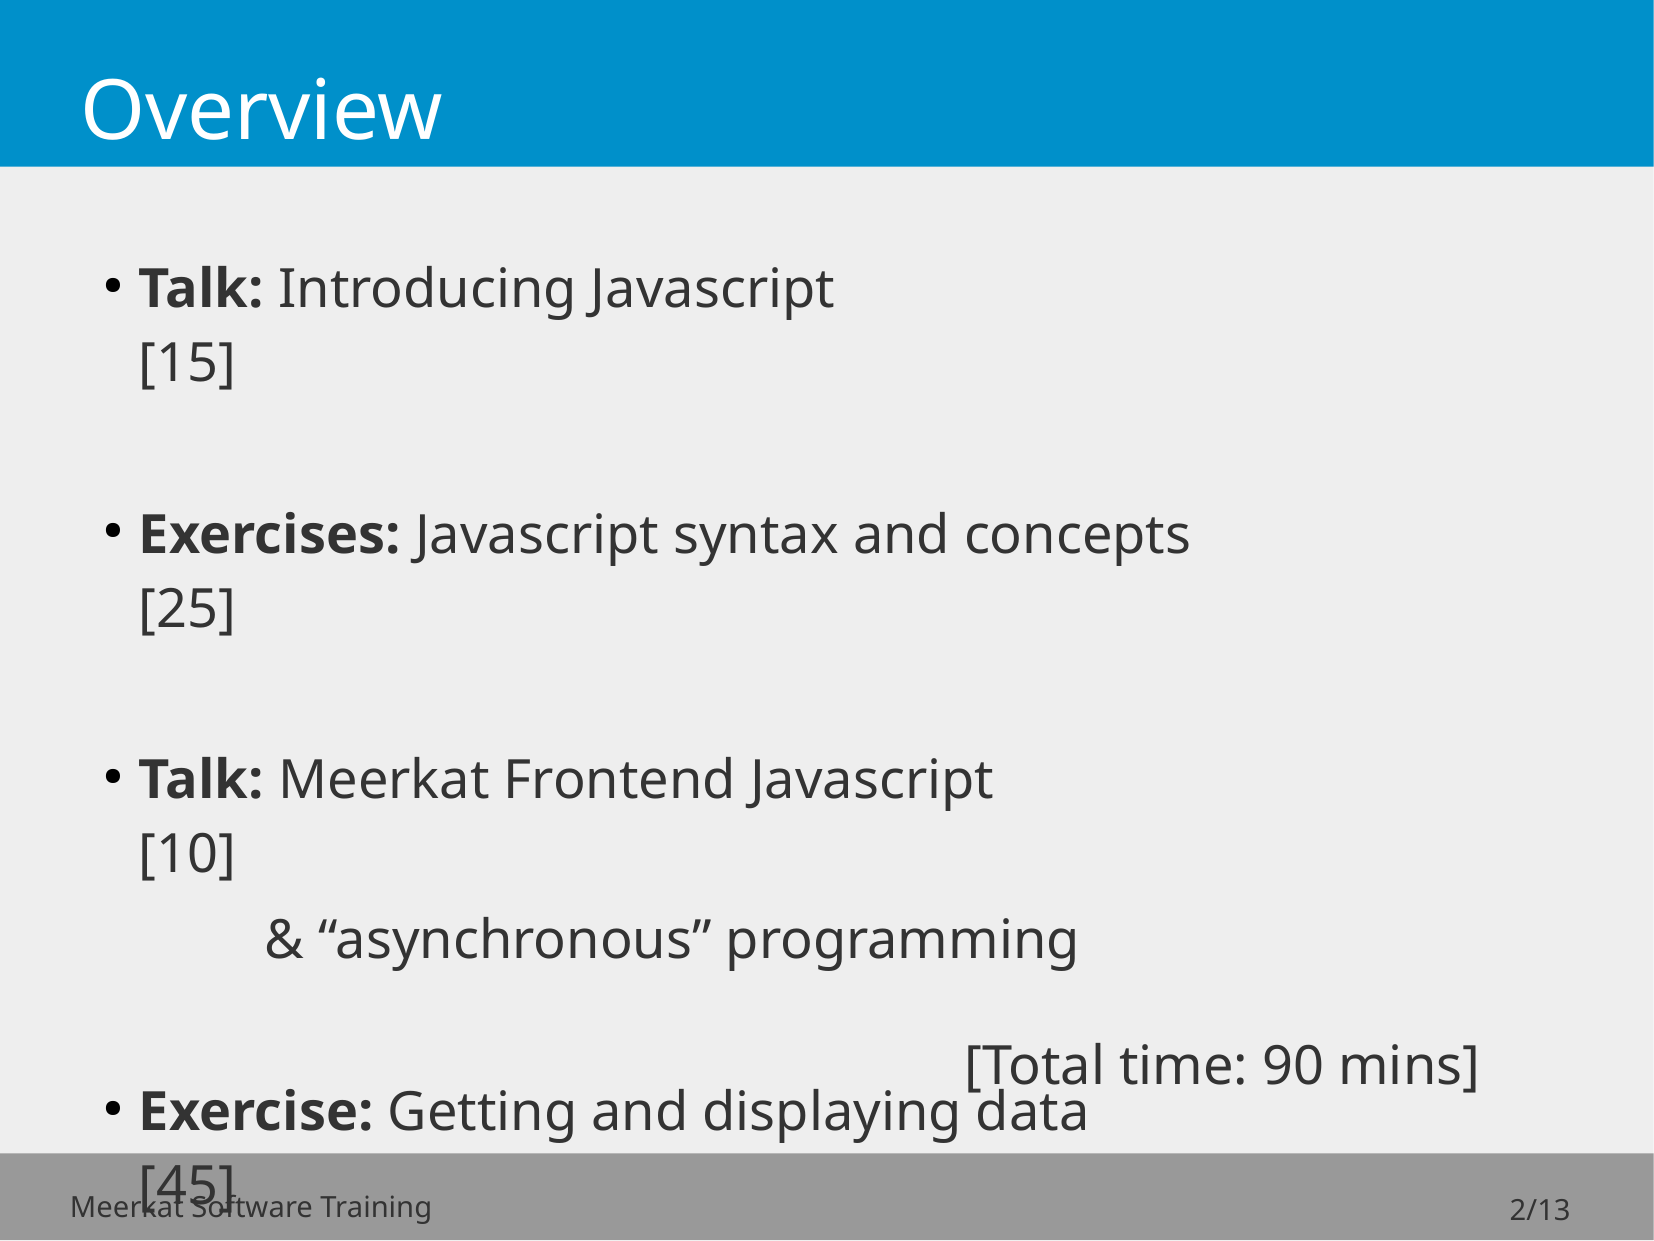

Overview
Talk: Introducing Javascript 									[15]
Exercises: Javascript syntax and concepts				[25]
Talk: Meerkat Frontend Javascript							[10]
		 & “asynchronous” programming
Exercise: Getting and displaying data 					[45]
			 from Meerkat API
Summary														 [5]
[Total time: 90 mins]
2